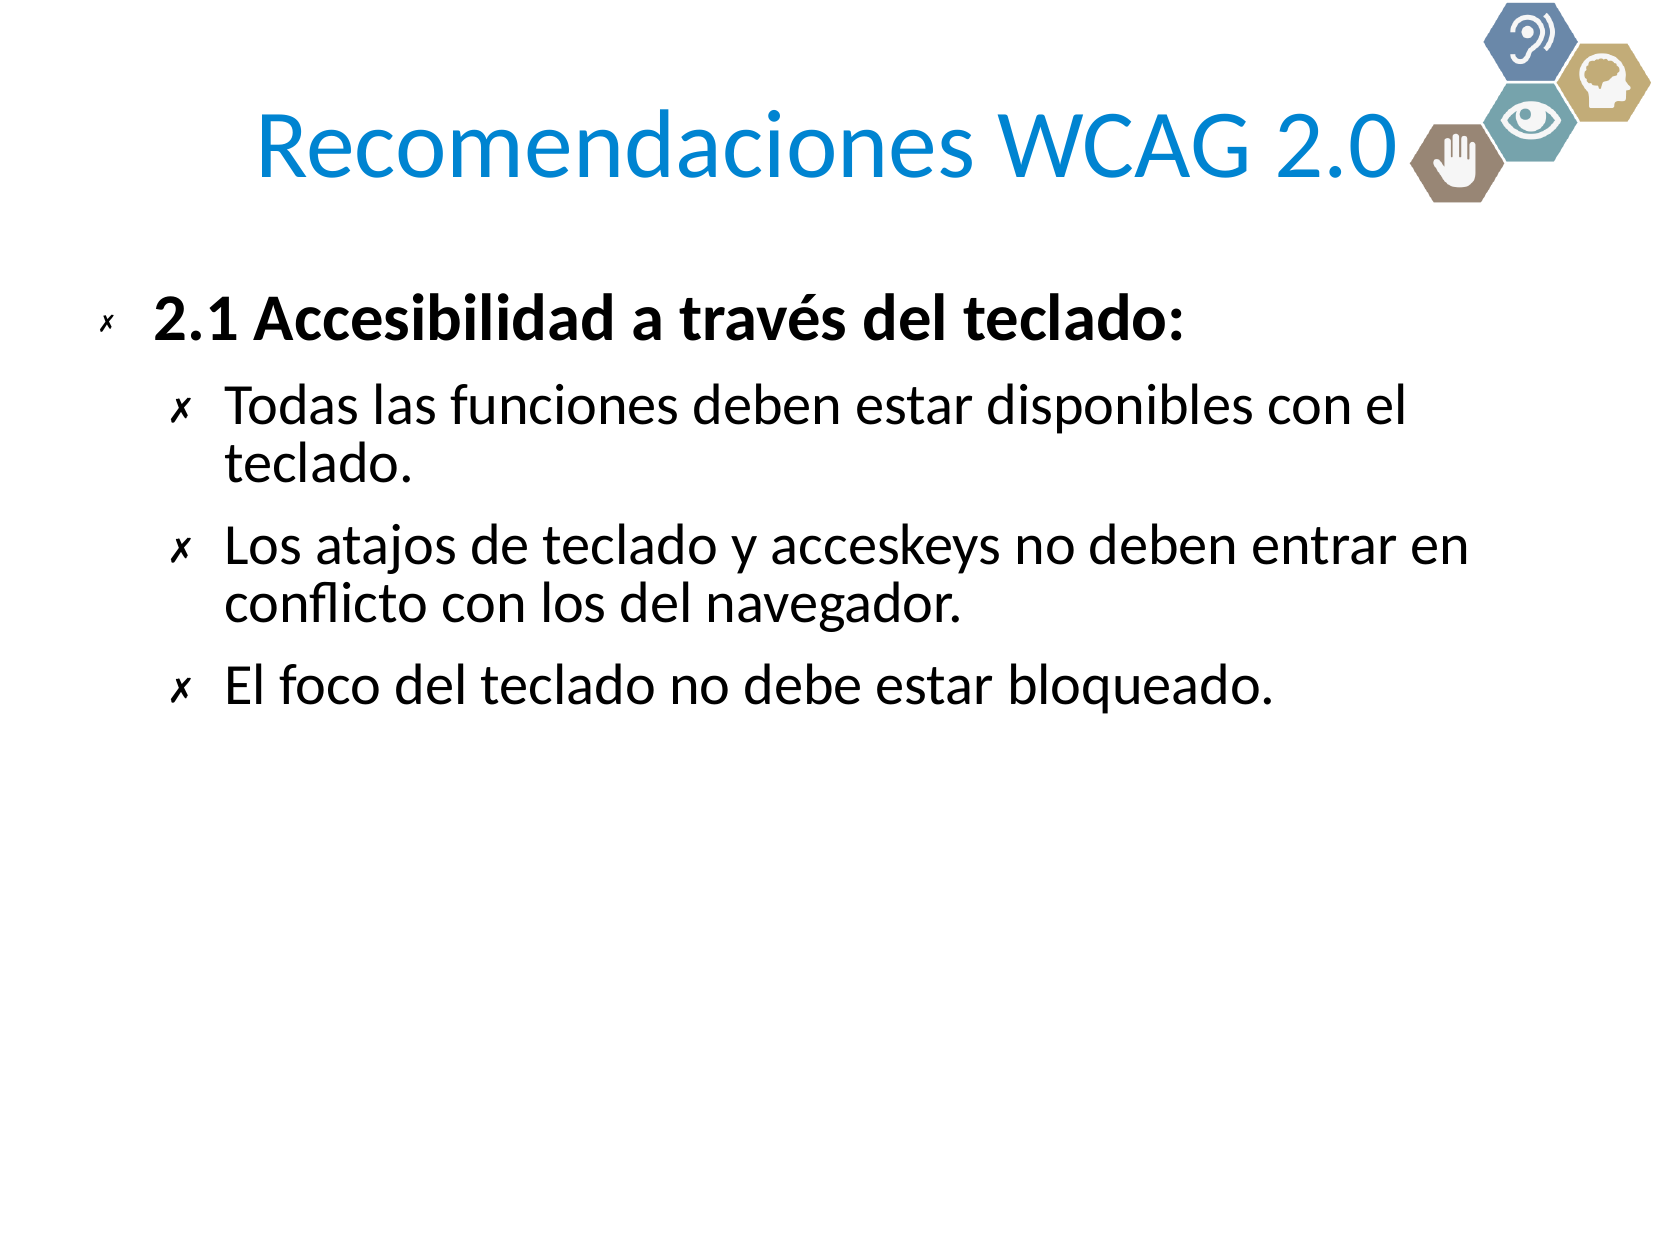

# Recomendaciones WCAG 2.0
2.1 Accesibilidad a través del teclado:
Todas las funciones deben estar disponibles con el teclado.
Los atajos de teclado y acceskeys no deben entrar en conflicto con los del navegador.
El foco del teclado no debe estar bloqueado.